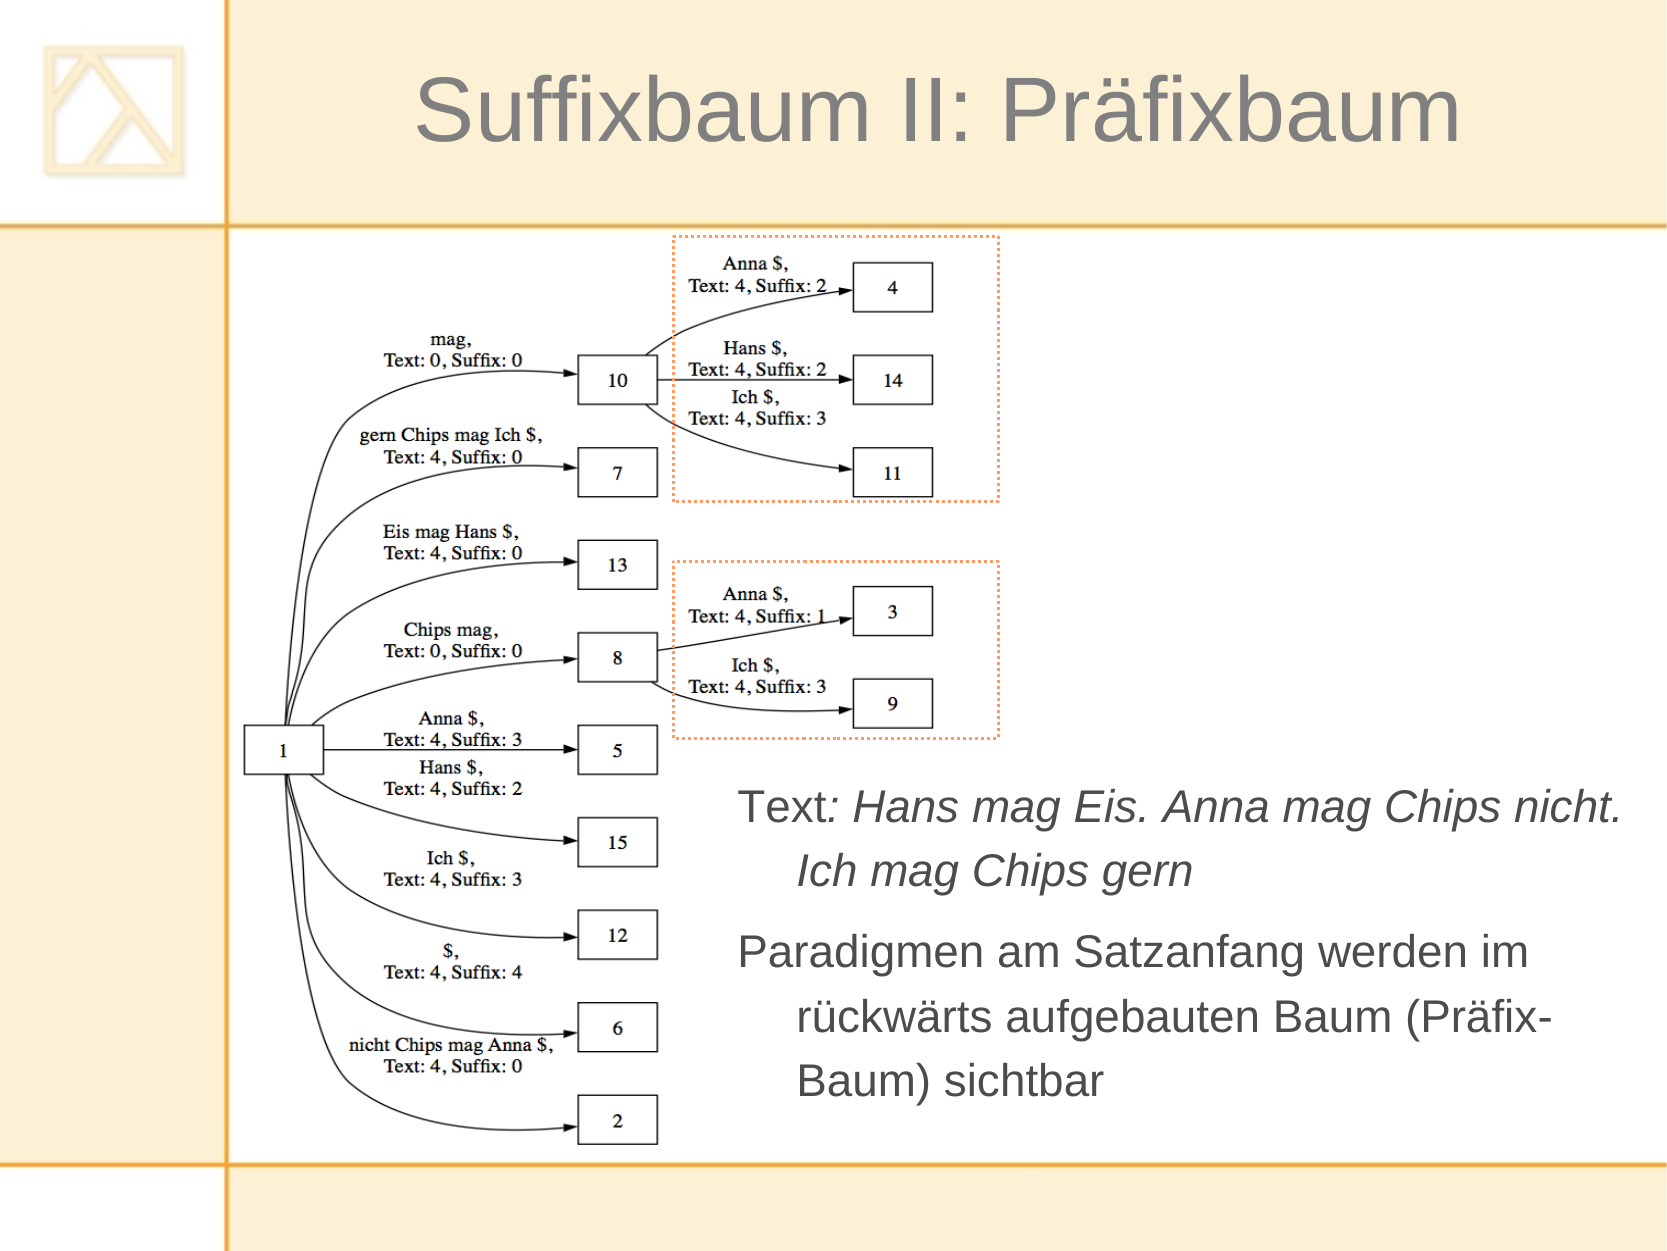

# Suffixbaum II: Präfixbaum
Text: Hans mag Eis. Anna mag Chips nicht. Ich mag Chips gern
Paradigmen am Satzanfang werden im rückwärts aufgebauten Baum (Präfix-Baum) sichtbar